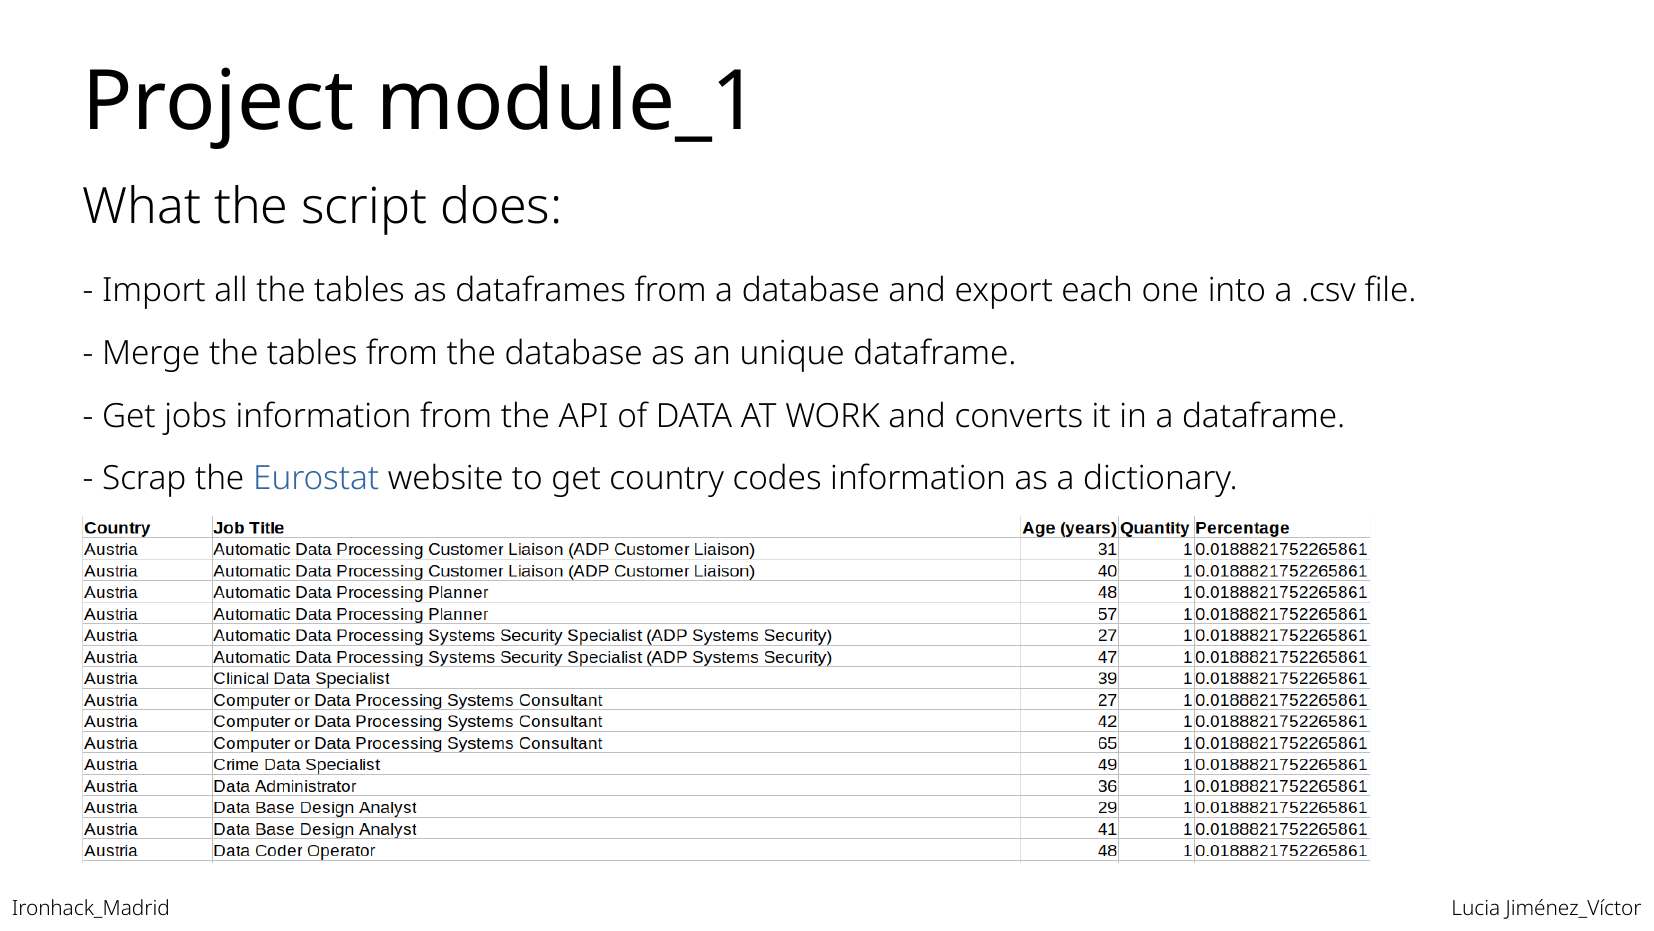

# Project module_1
What the script does:
- Import all the tables as dataframes from a database and export each one into a .csv file.
- Merge the tables from the database as an unique dataframe.
- Get jobs information from the API of DATA AT WORK and converts it in a dataframe.
- Scrap the Eurostat website to get country codes information as a dictionary.
- Merge all the information to get this table:
Lucia Jiménez_Víctor
Ironhack_Madrid